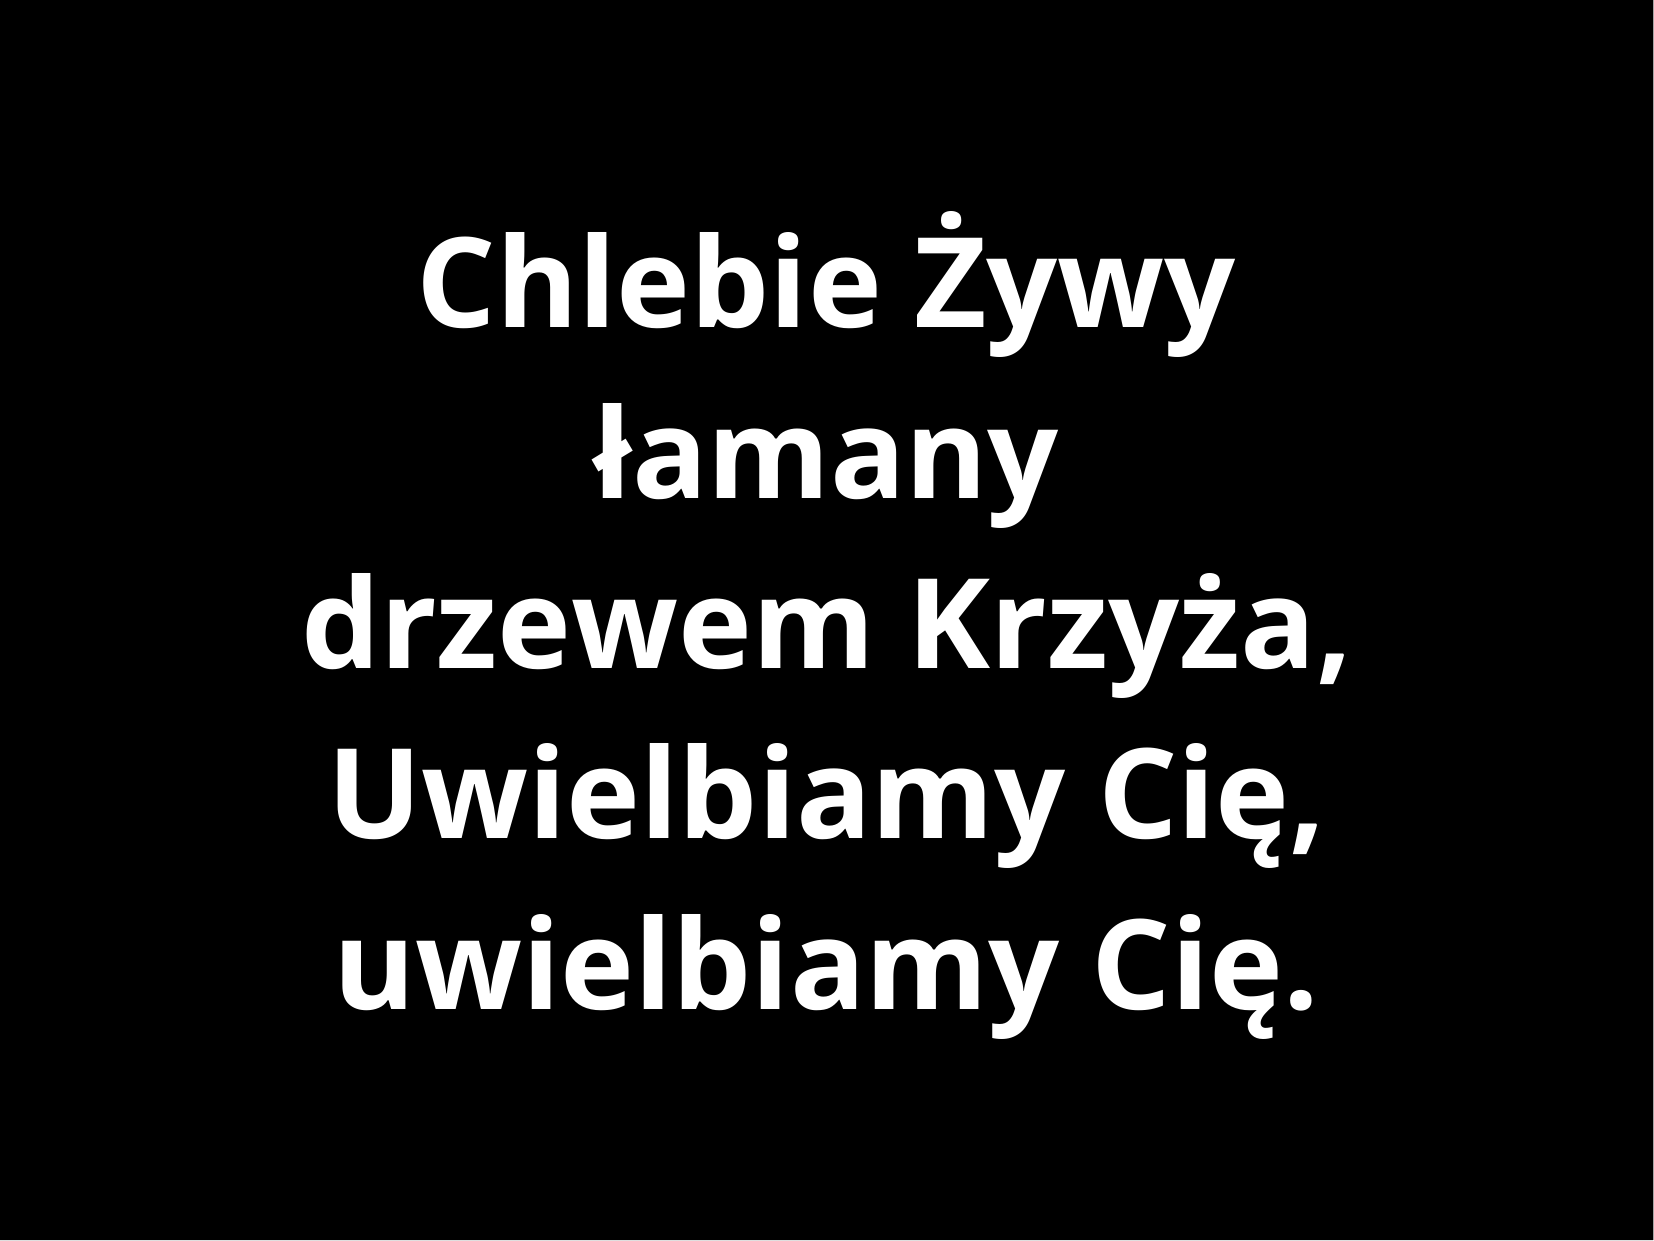

# Chlebie Żywy łamany drzewem Krzyża, Uwielbiamy Cię, uwielbiamy Cię.